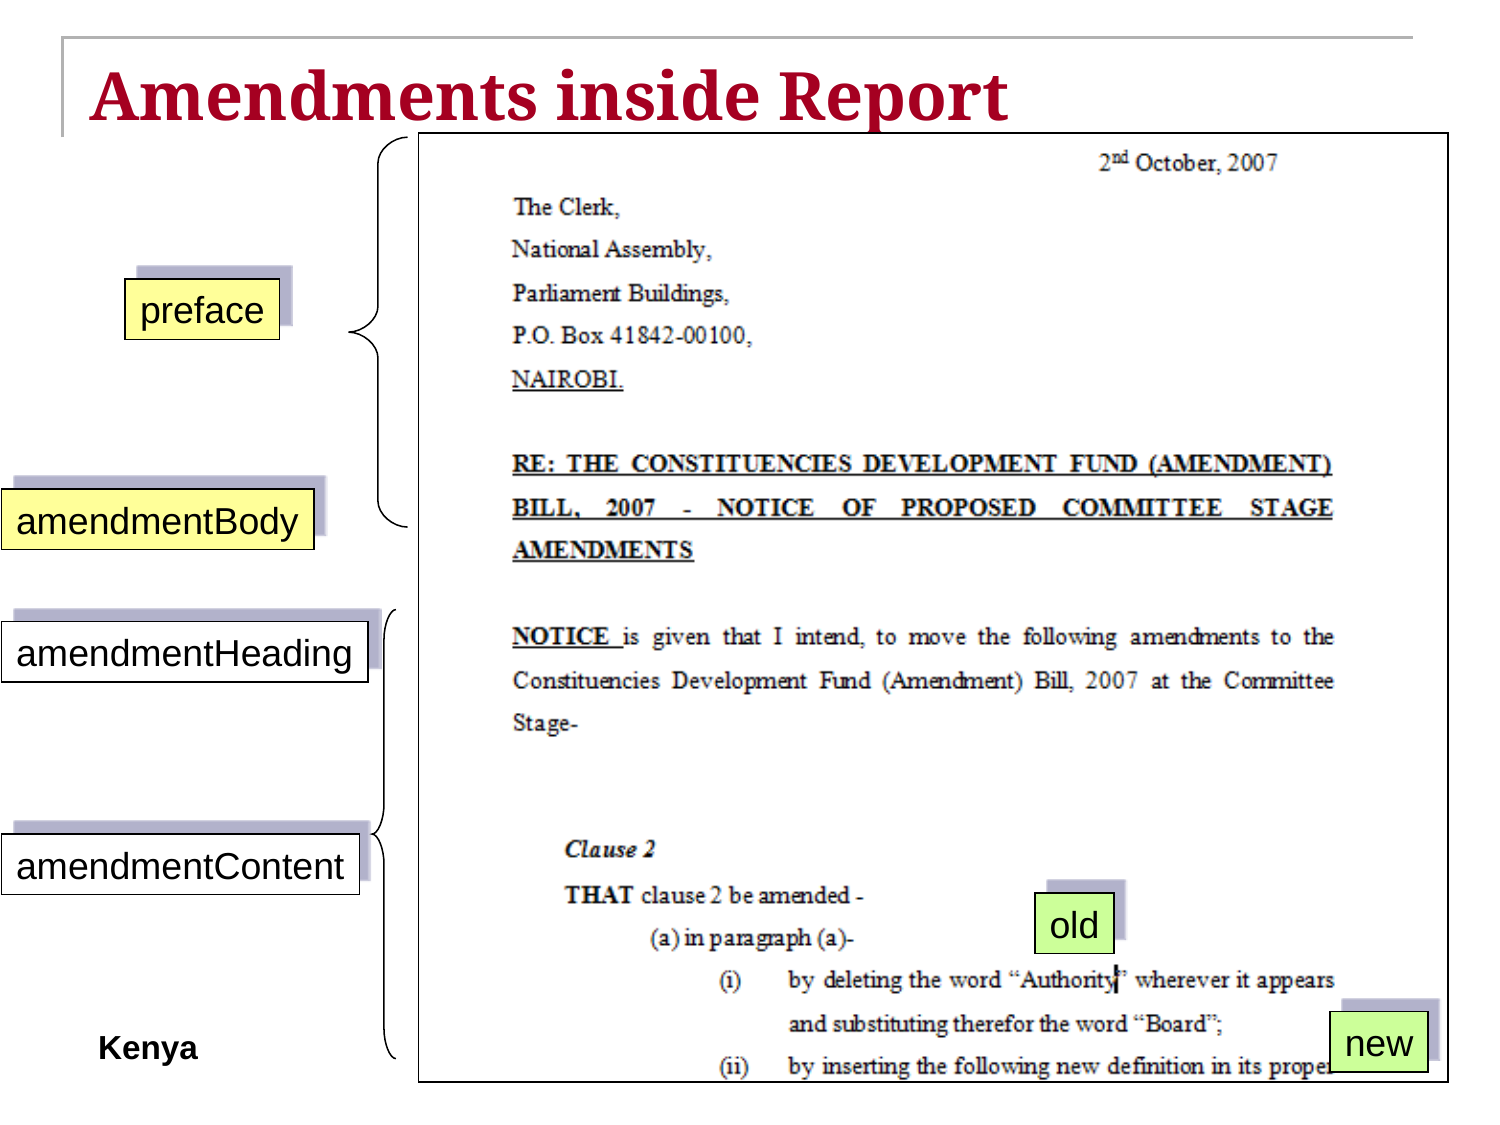

# Amendments inside Report
preface
amendmentBody
amendmentHeading
amendmentContent
old
new
Kenya